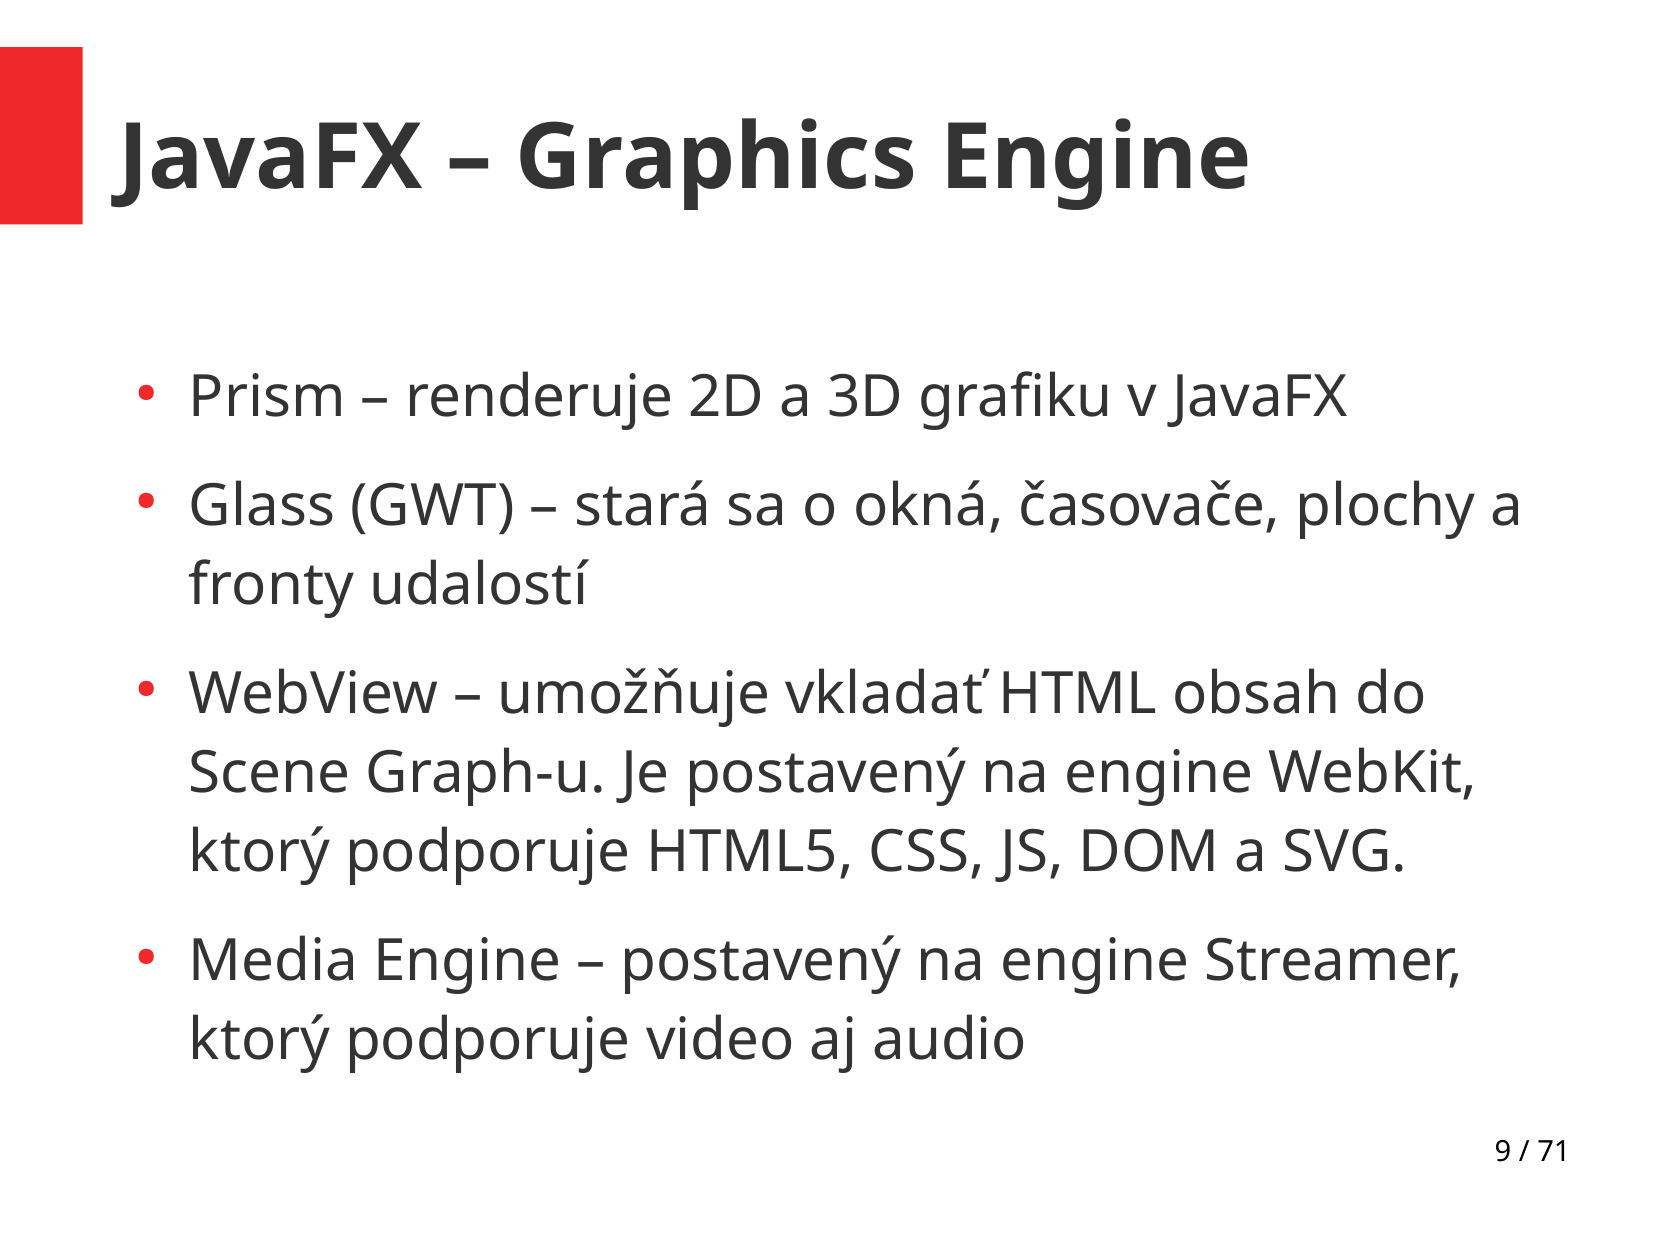

# JavaFX – Graphics Engine
Prism – renderuje 2D a 3D grafiku v JavaFX
Glass (GWT) – stará sa o okná, časovače, plochy a fronty udalostí
WebView – umožňuje vkladať HTML obsah do Scene Graph-u. Je postavený na engine WebKit, ktorý podporuje HTML5, CSS, JS, DOM a SVG.
Media Engine – postavený na engine Streamer, ktorý podporuje video aj audio
9